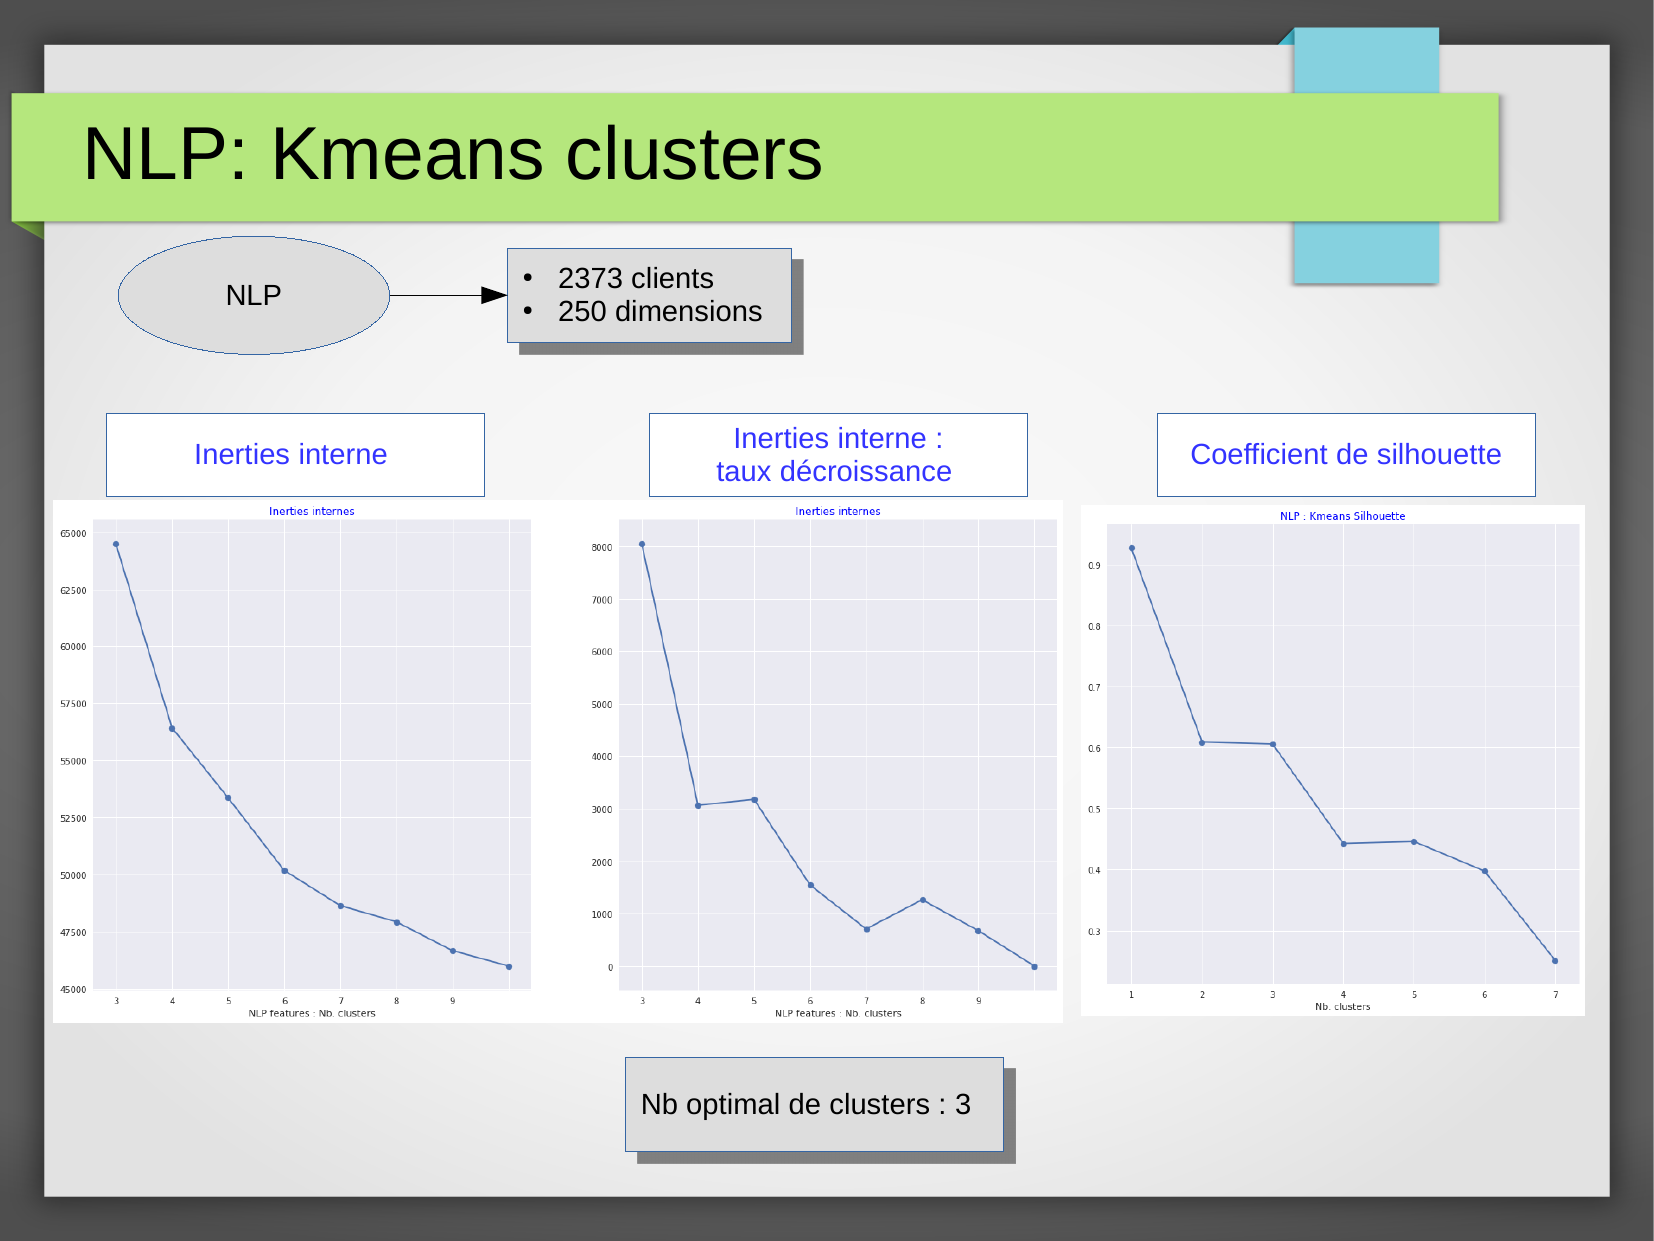

# NLP: Kmeans clusters
NLP
2373 clients
250 dimensions
Inerties interne
Inerties interne :
taux décroissance
Coefficient de silhouette
Nb optimal de clusters : 3